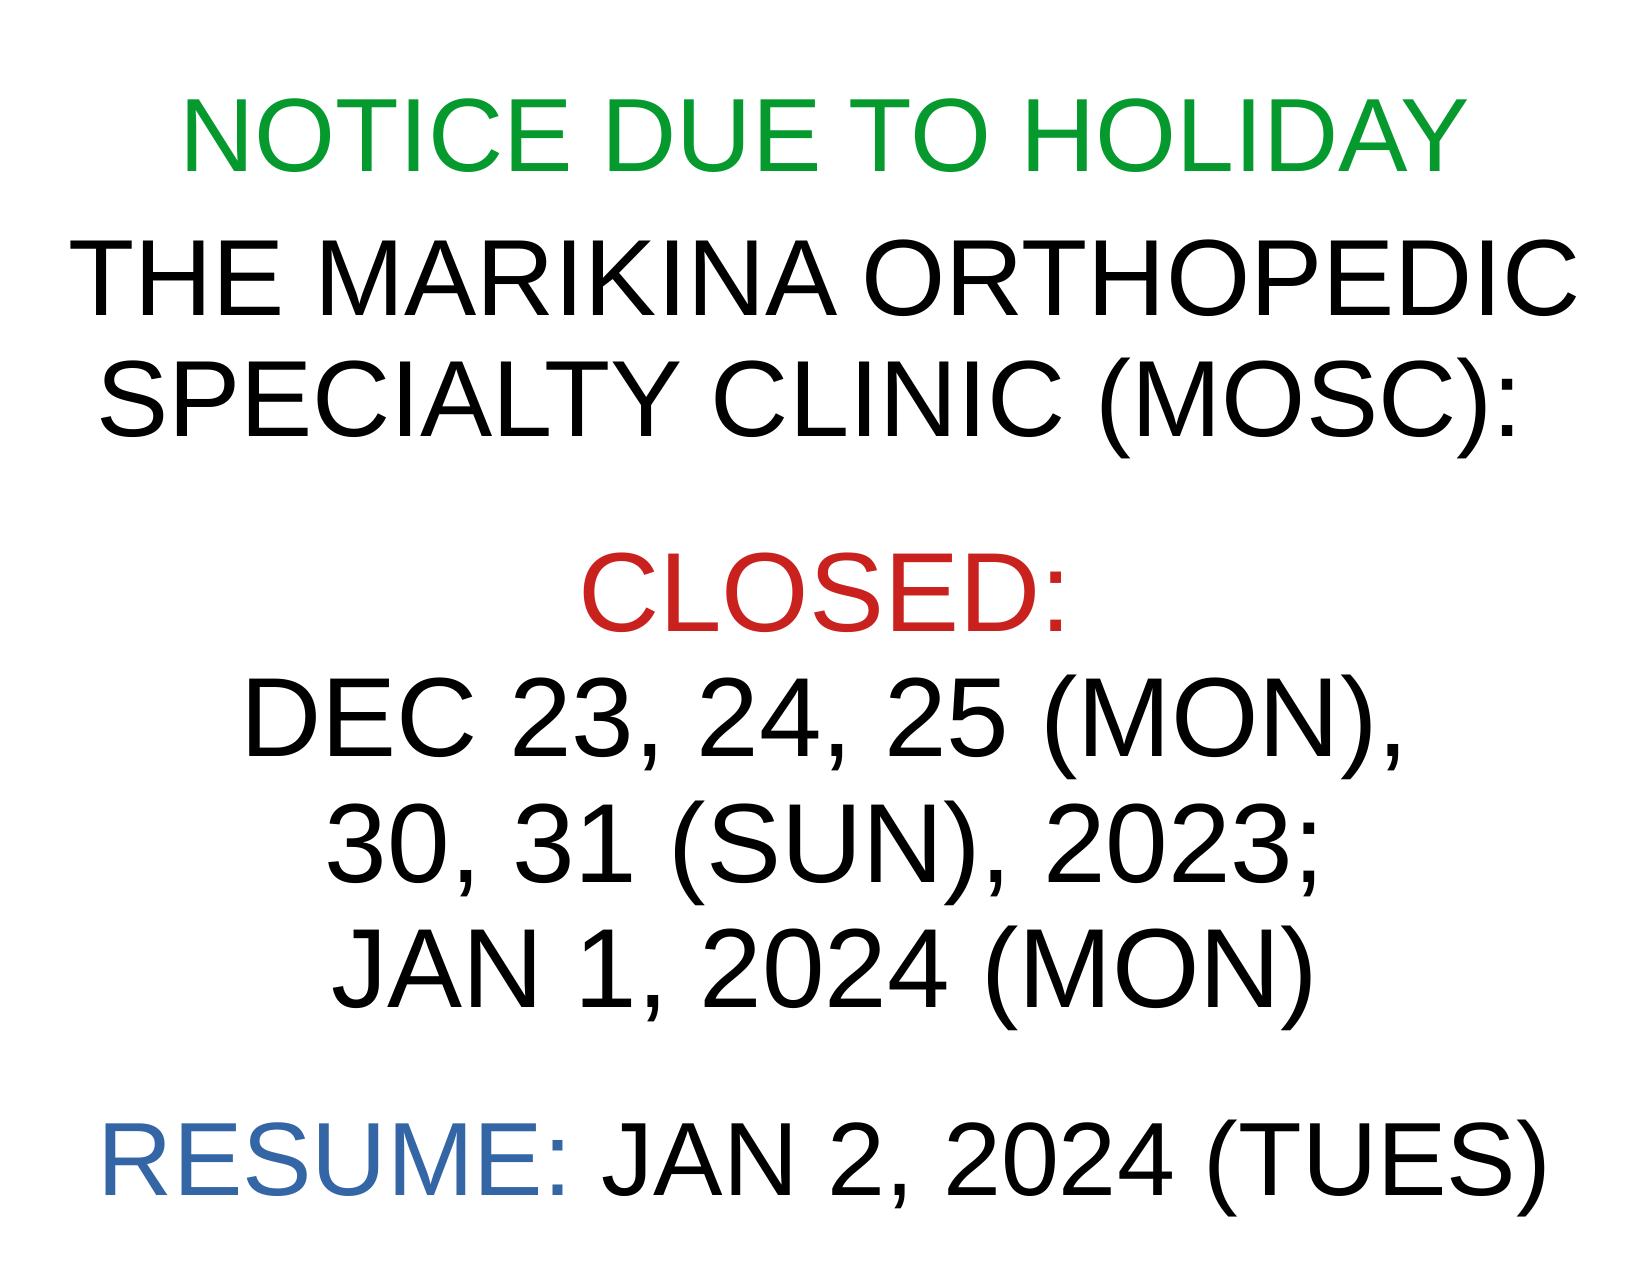

# NOTICE DUE TO HOLIDAY
THE MARIKINA ORTHOPEDIC SPECIALTY CLINIC (MOSC):
CLOSED:
DEC 23, 24, 25 (MON),
30, 31 (SUN), 2023;
JAN 1, 2024 (MON)
RESUME: JAN 2, 2024 (TUES)